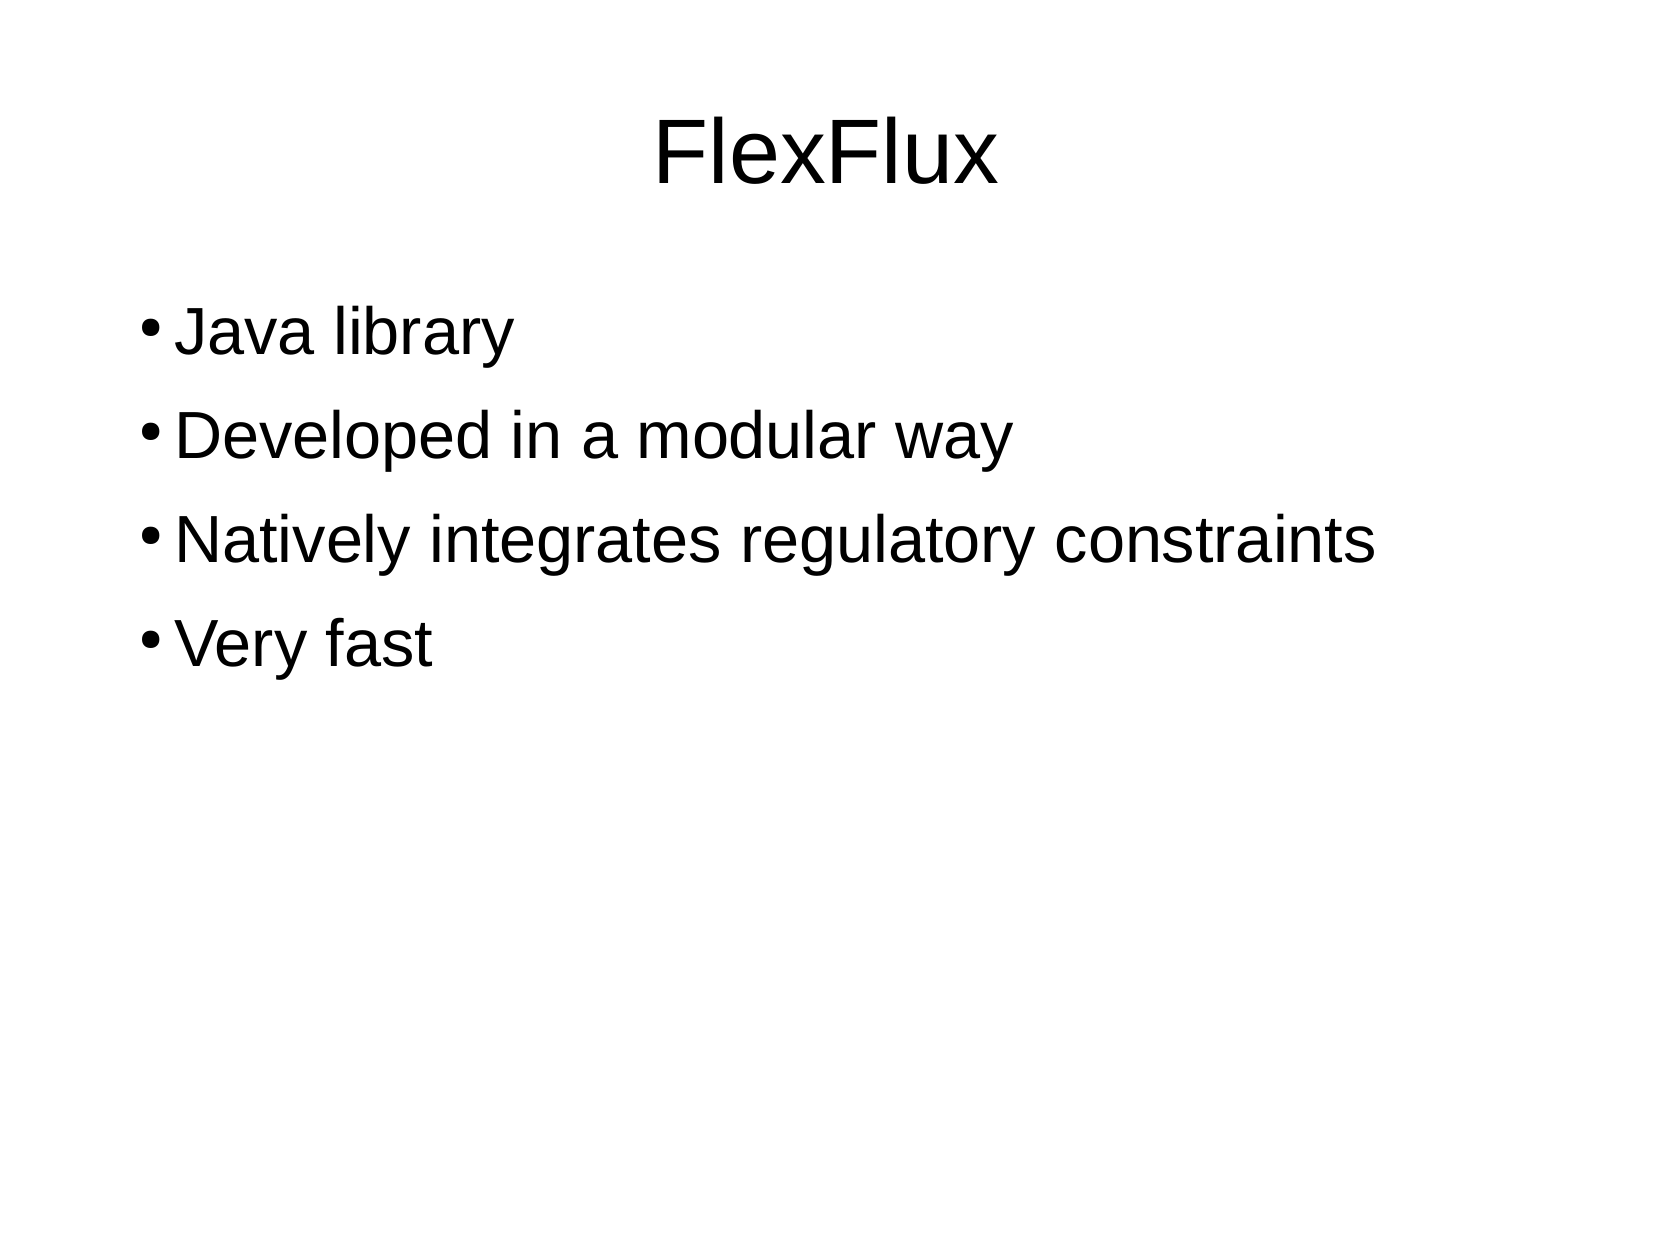

# FlexFlux
Java library
Developed in a modular way
Natively integrates regulatory constraints
Very fast